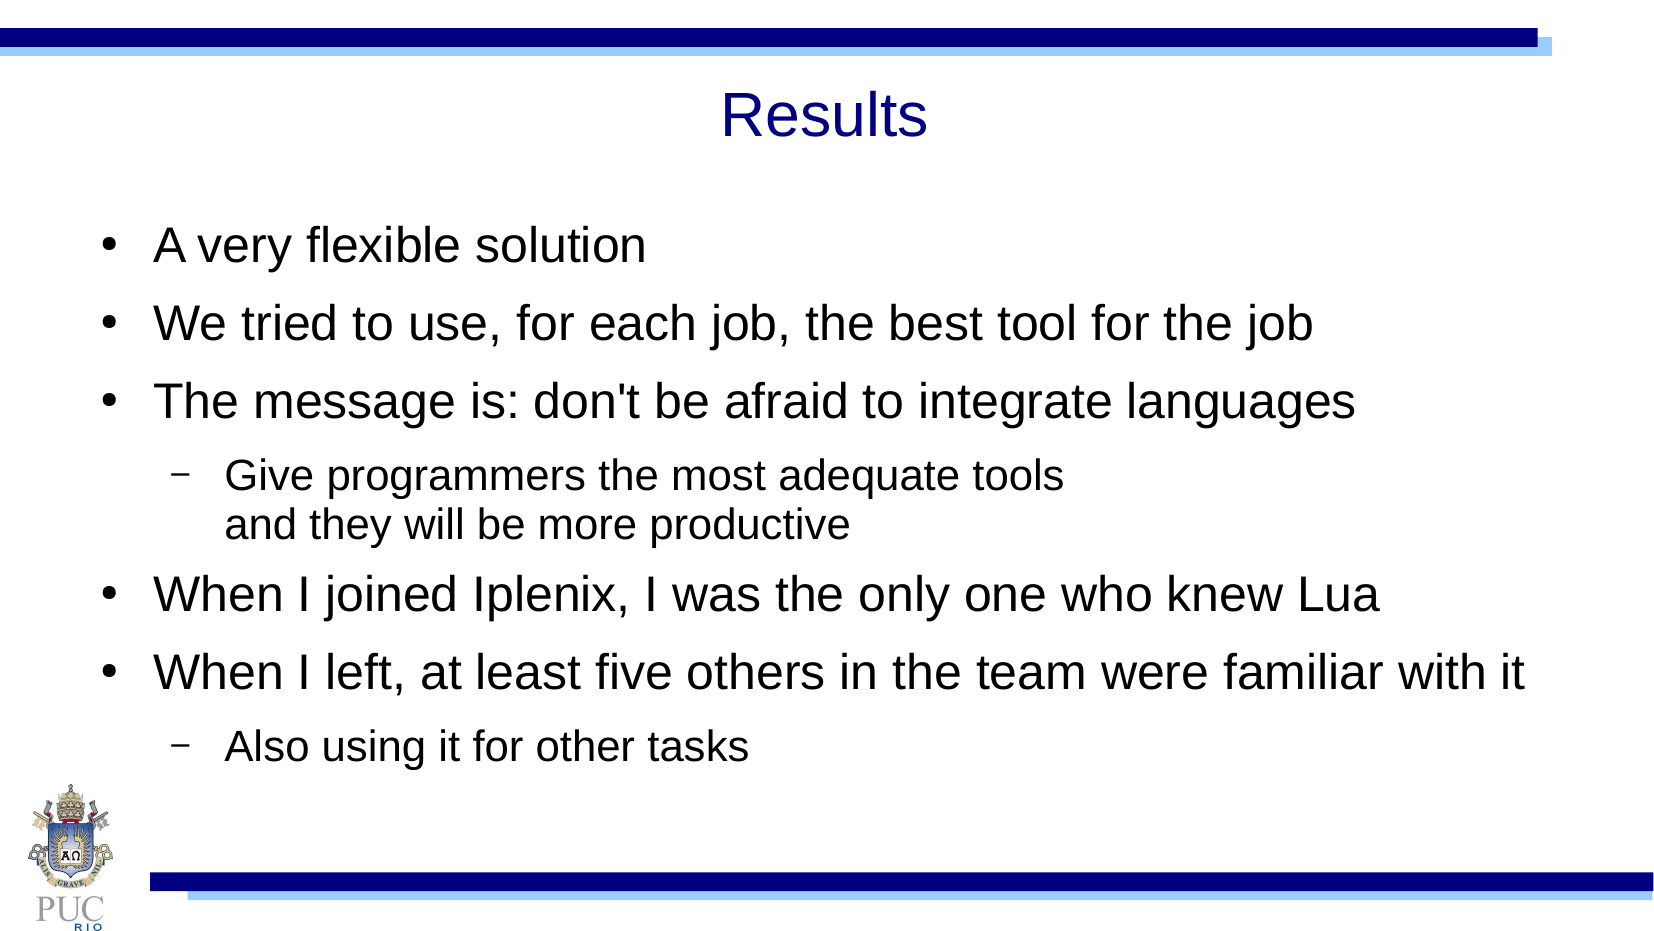

# Results
A very flexible solution
We tried to use, for each job, the best tool for the job
The message is: don't be afraid to integrate languages
Give programmers the most adequate tools
and they will be more productive
When I joined Iplenix, I was the only one who knew Lua
When I left, at least five others in the team were familiar with it
Also using it for other tasks